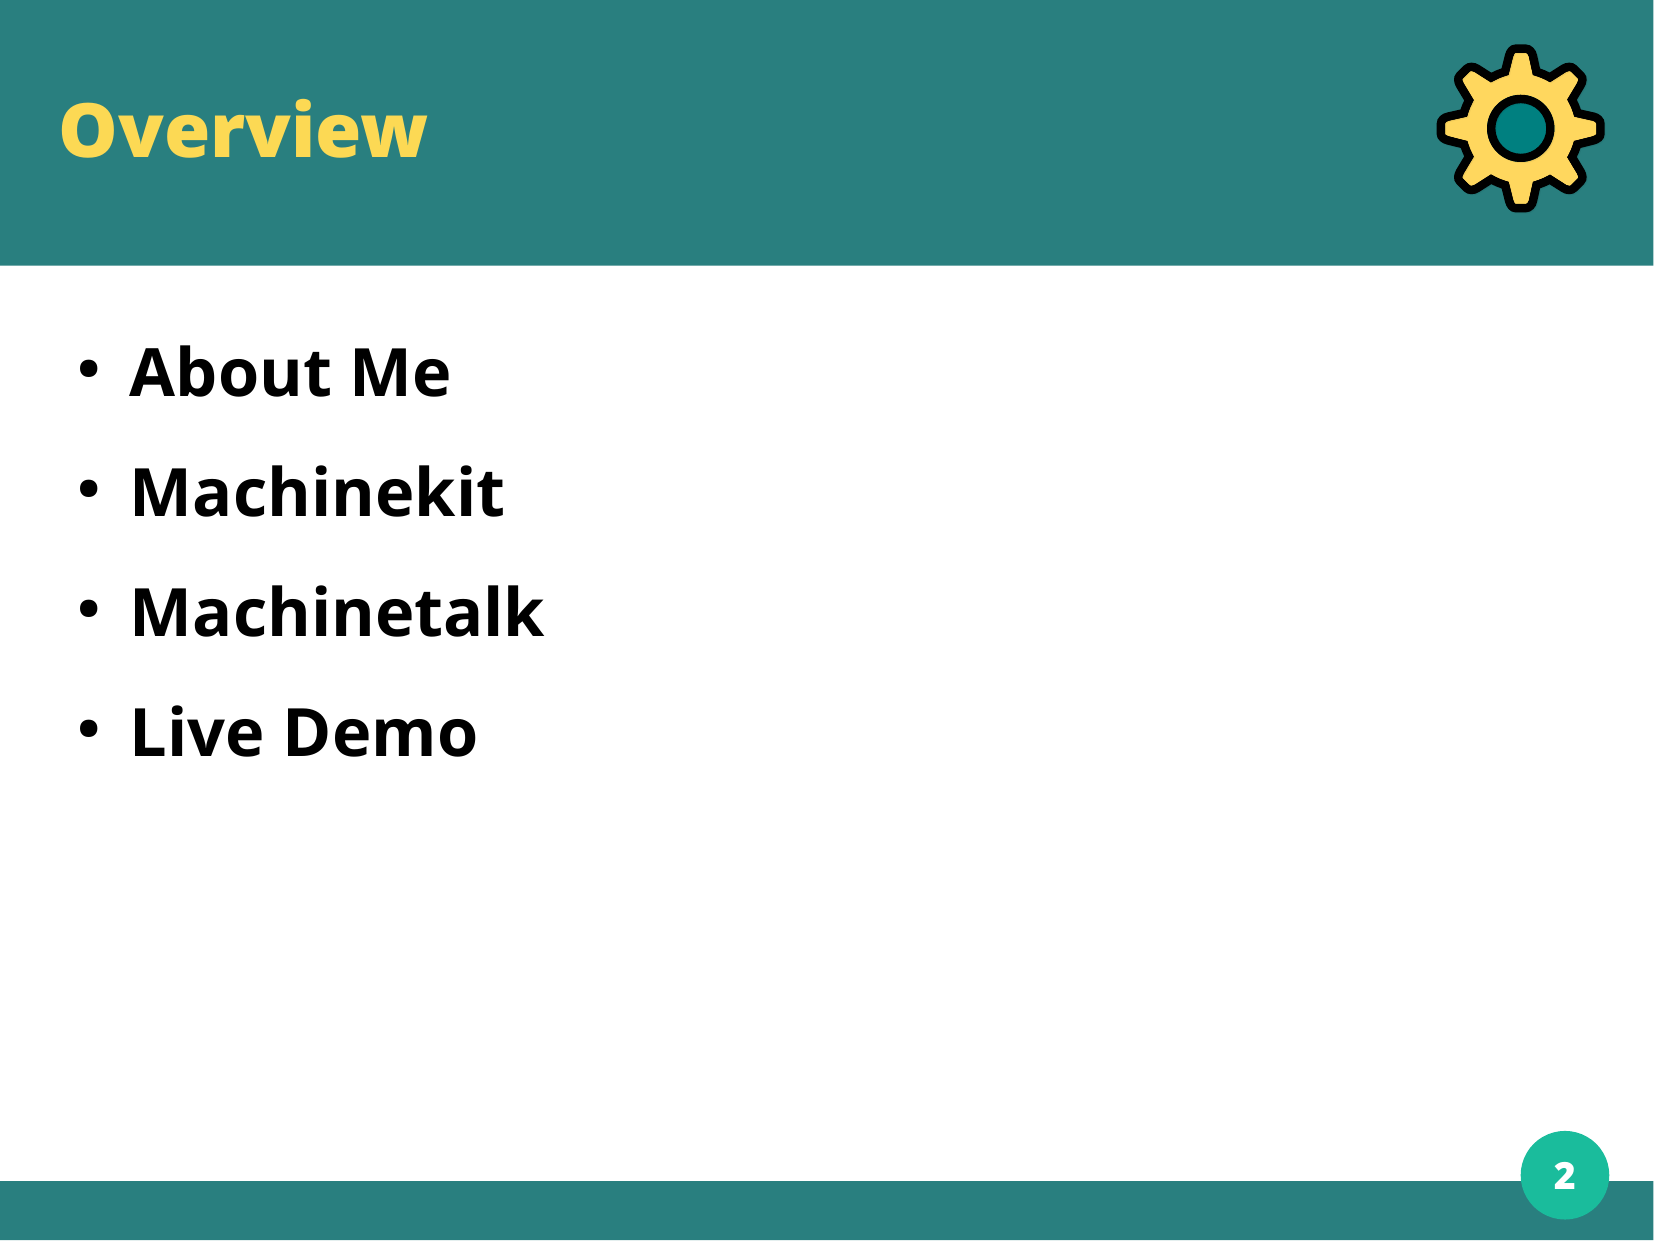

# Overview
About Me
Machinekit
Machinetalk
Live Demo
2